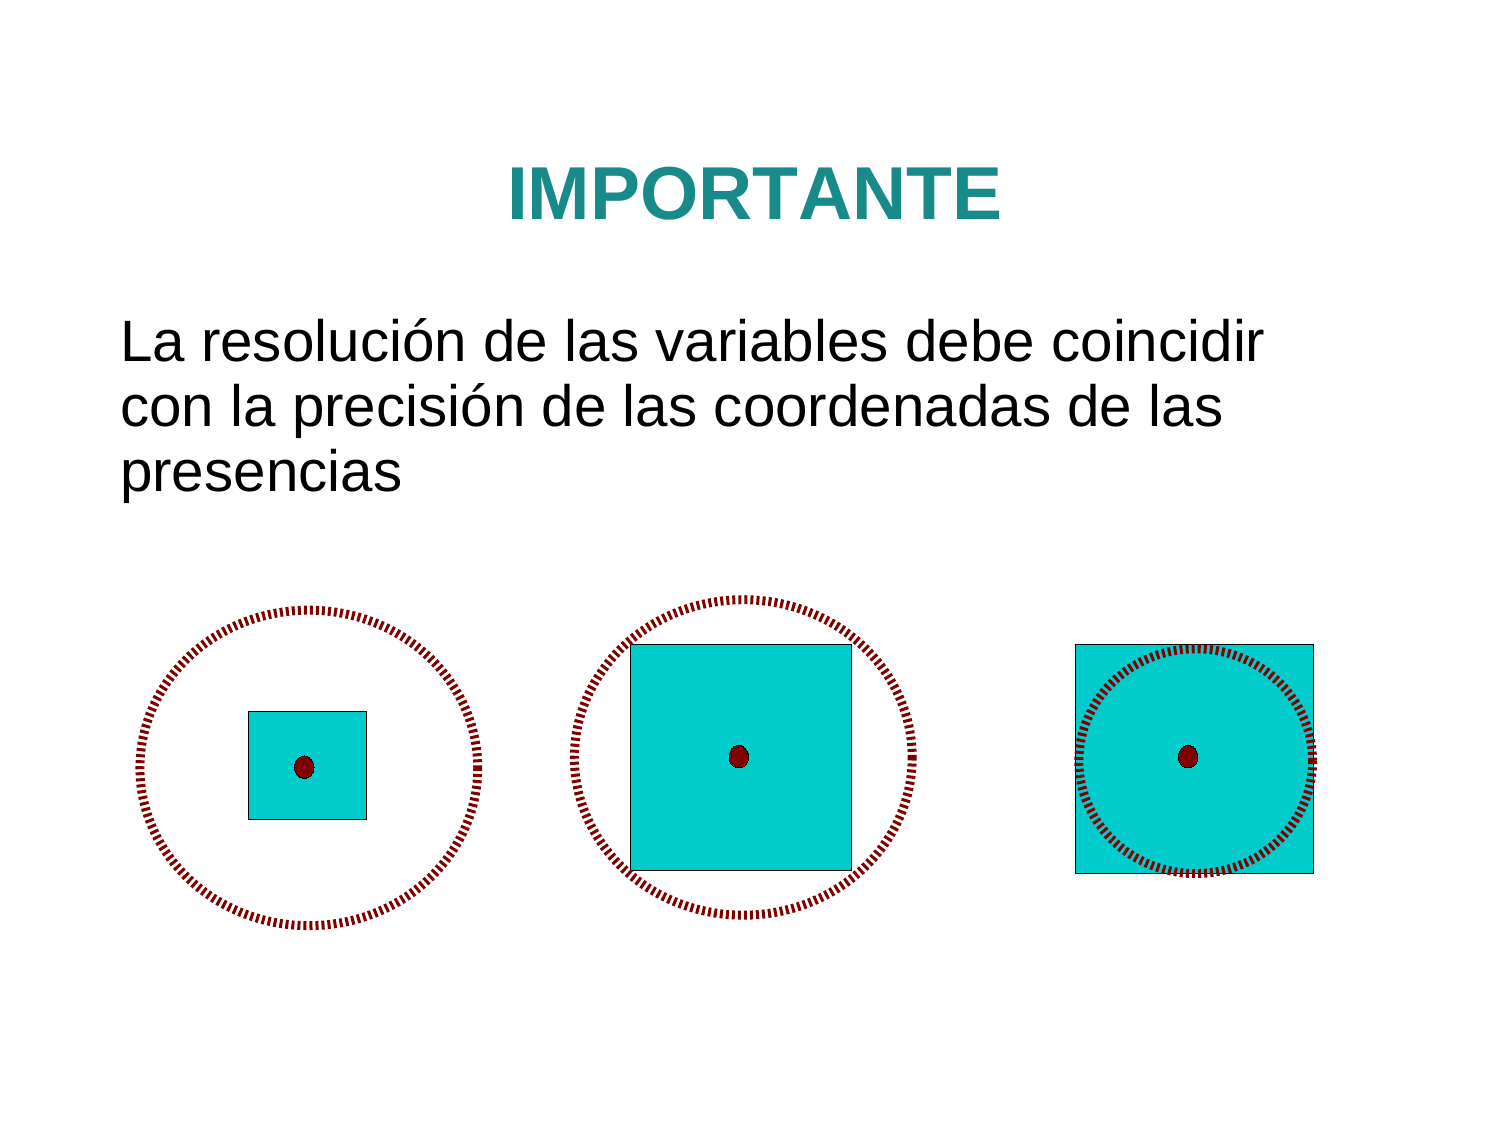

# IMPORTANTE
La resolución de las variables debe coincidir con la precisión de las coordenadas de las presencias